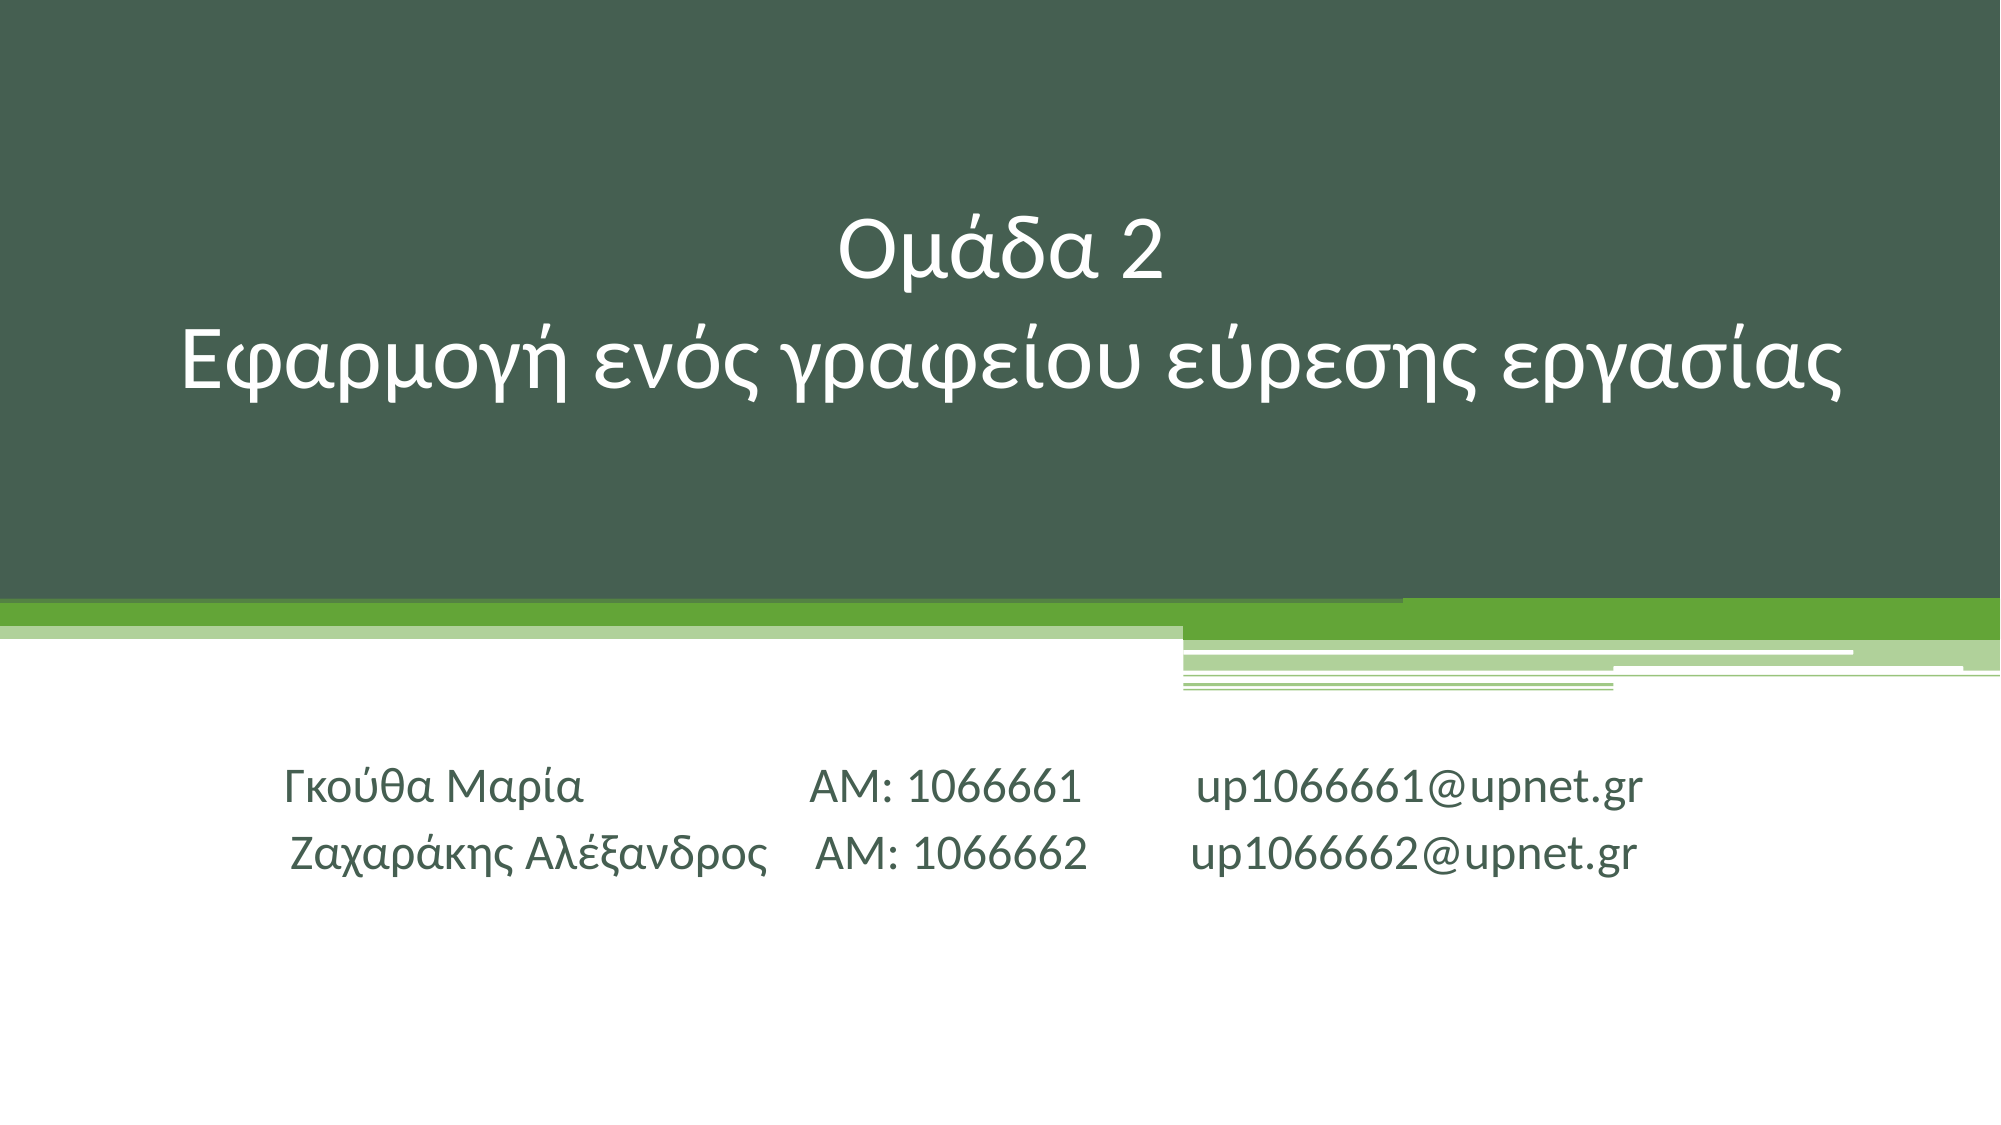

# Ομάδα 2 Εφαρμογή ενός γραφείου εύρεσης εργασίας
Γκούθα Μαρία 	 	ΑΜ: 1066661		 up1066661@upnet.gr
Ζαχαράκης Αλέξανδρος 	ΑΜ: 1066662		up1066662@upnet.gr